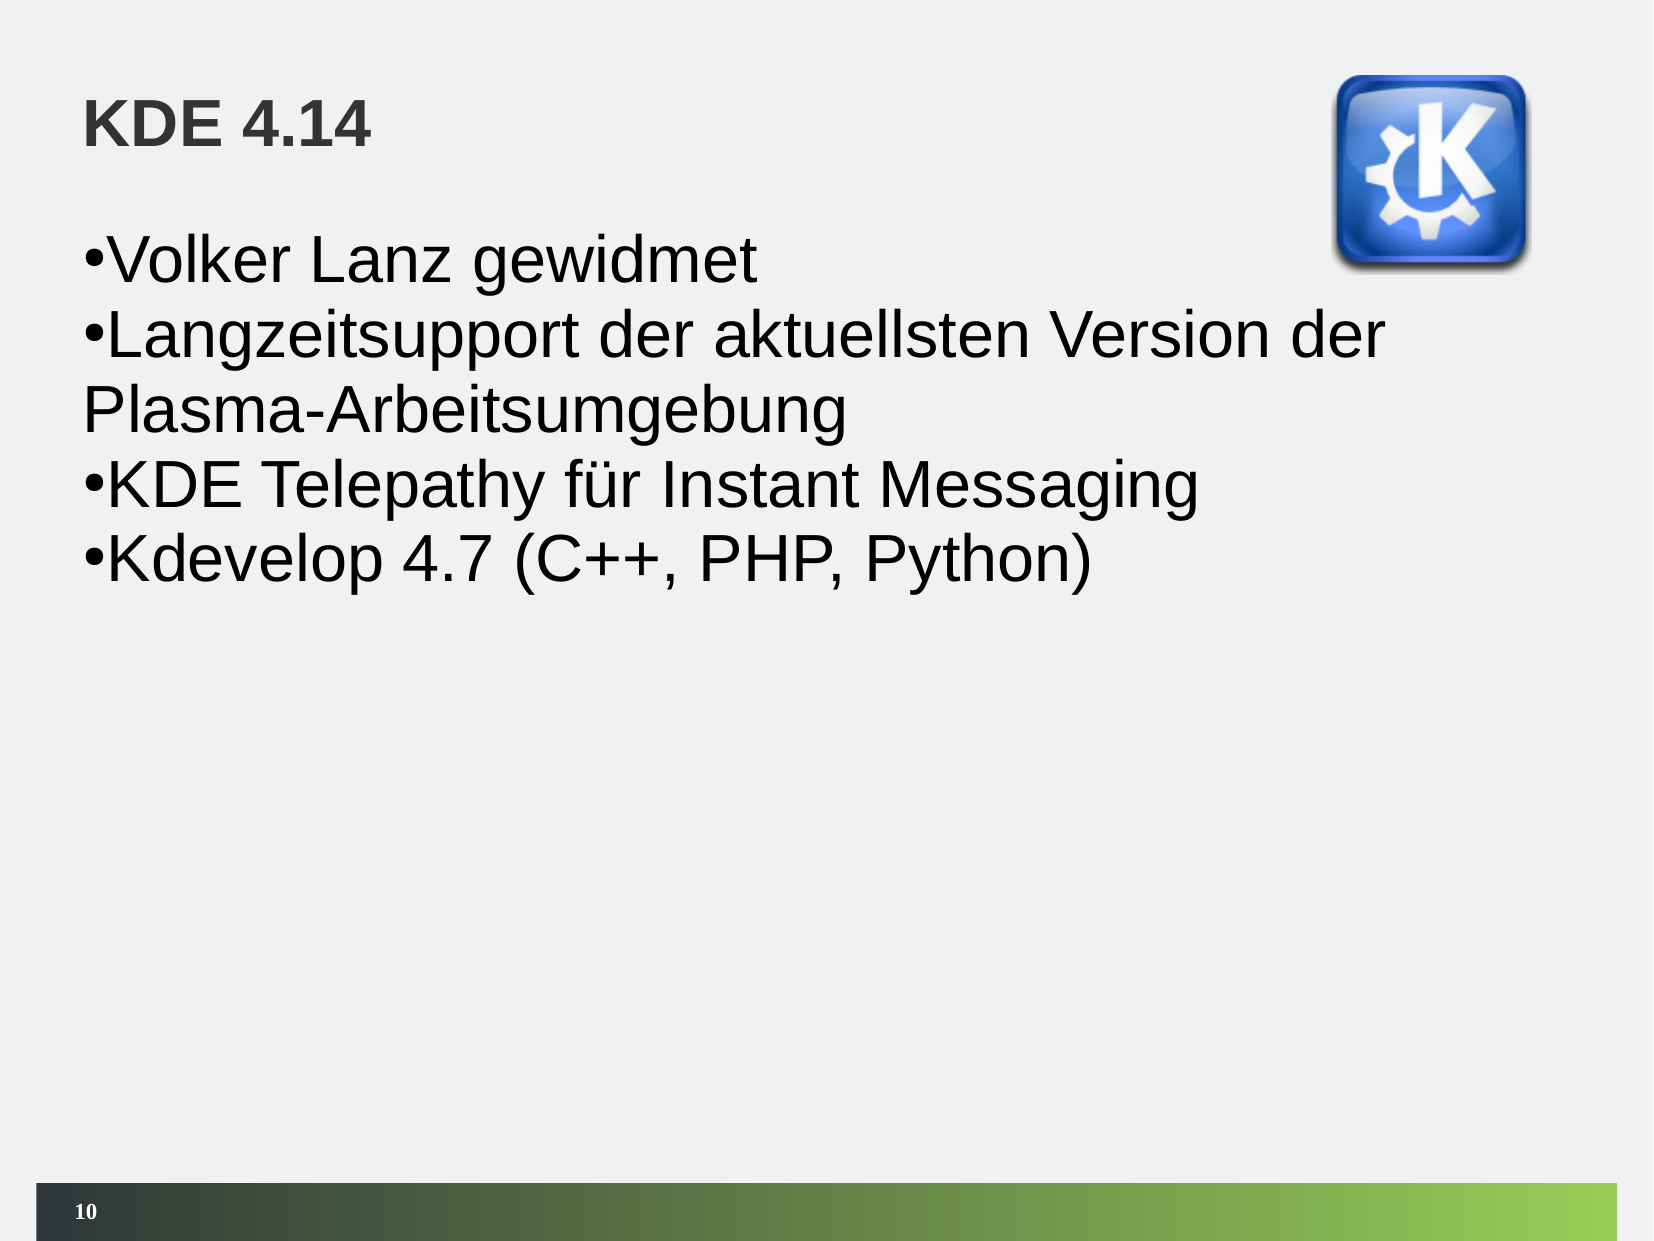

Volker Lanz gewidmet
Langzeitsupport der aktuellsten Version der Plasma-Arbeitsumgebung
KDE Telepathy für Instant Messaging
Kdevelop 4.7 (C++, PHP, Python)
# KDE 4.14
10